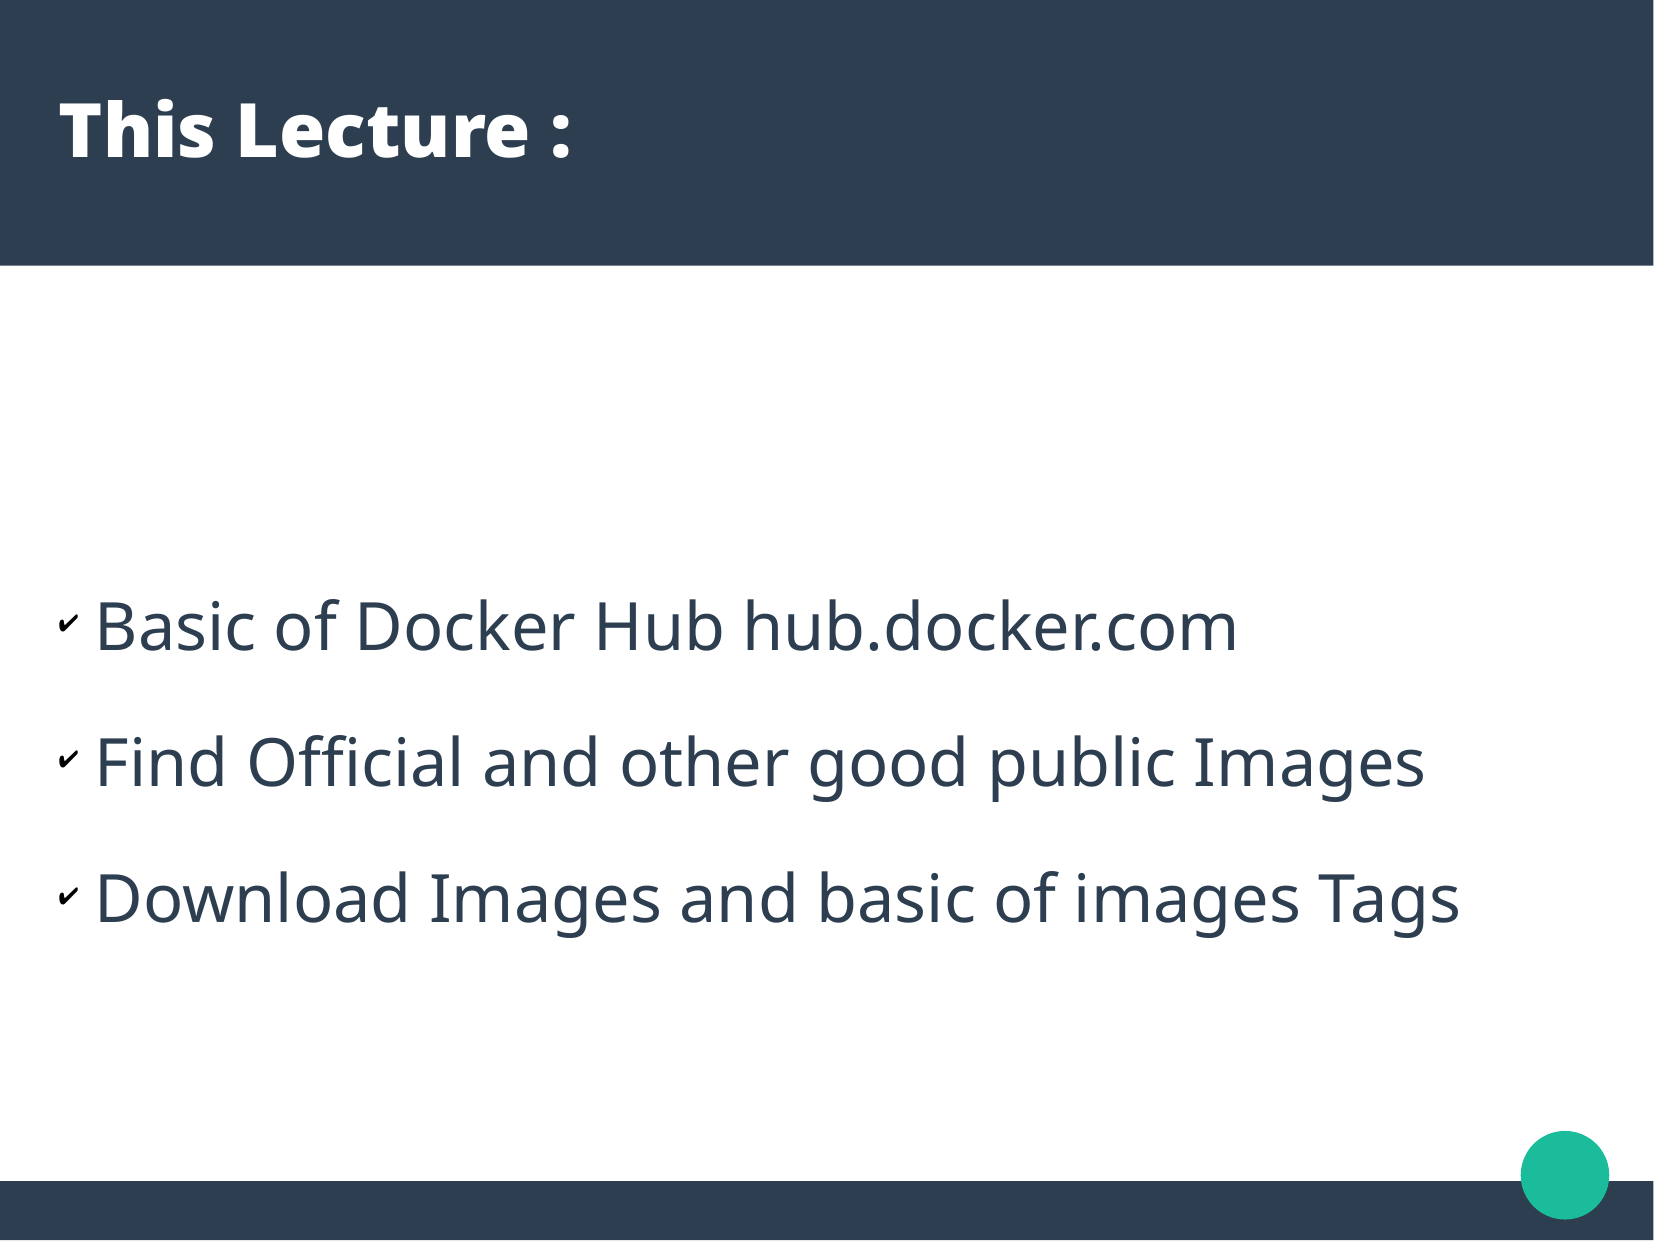

# This Lecture :
Basic of Docker Hub hub.docker.com
Find Official and other good public Images
Download Images and basic of images Tags